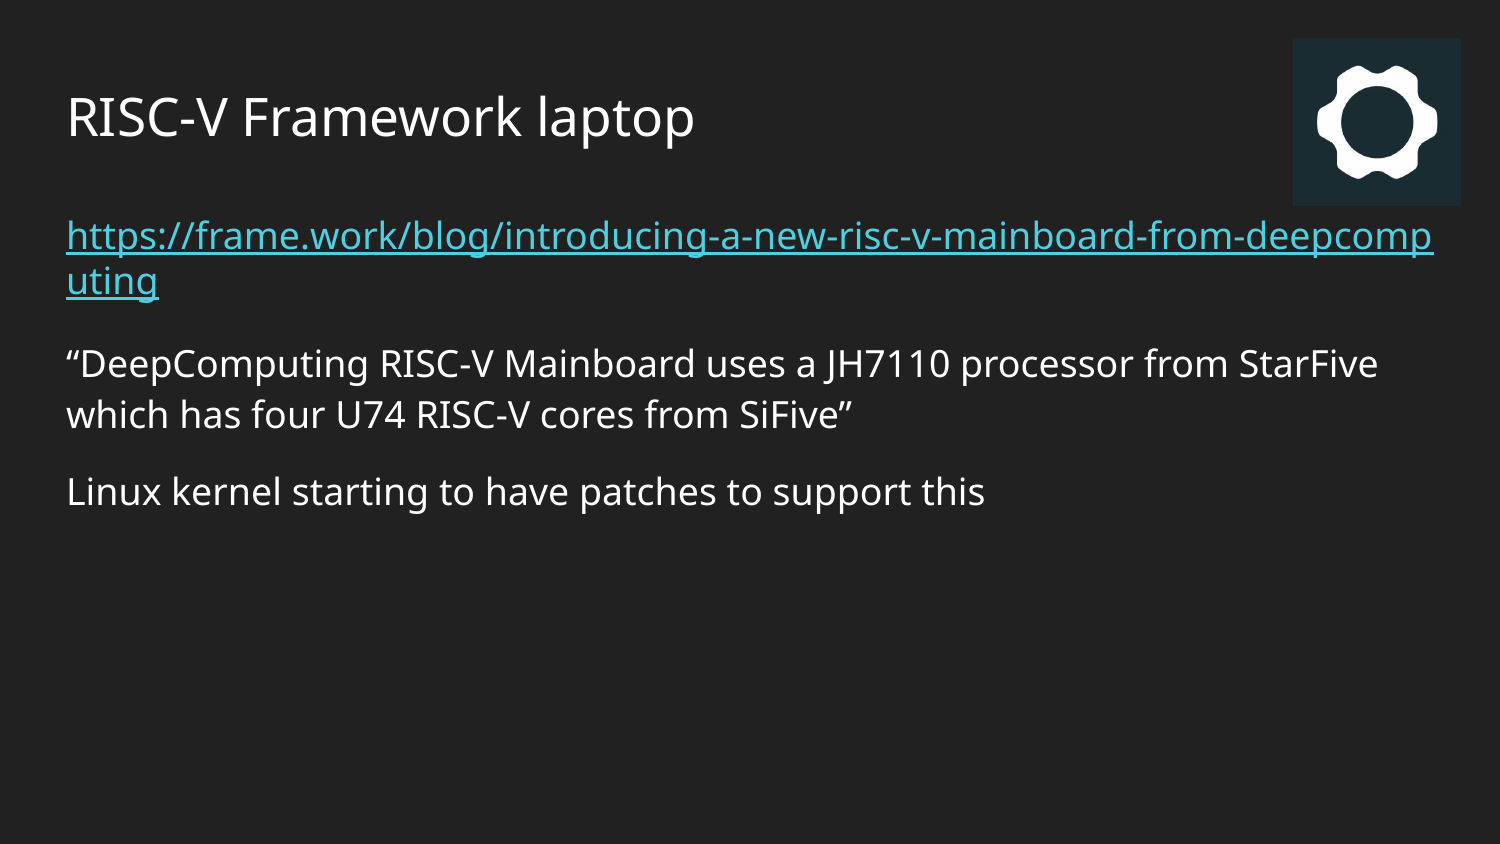

# RISC-V Framework laptop
https://frame.work/blog/introducing-a-new-risc-v-mainboard-from-deepcomputing
“DeepComputing RISC-V Mainboard uses a JH7110 processor from StarFive which has four U74 RISC-V cores from SiFive”
Linux kernel starting to have patches to support this